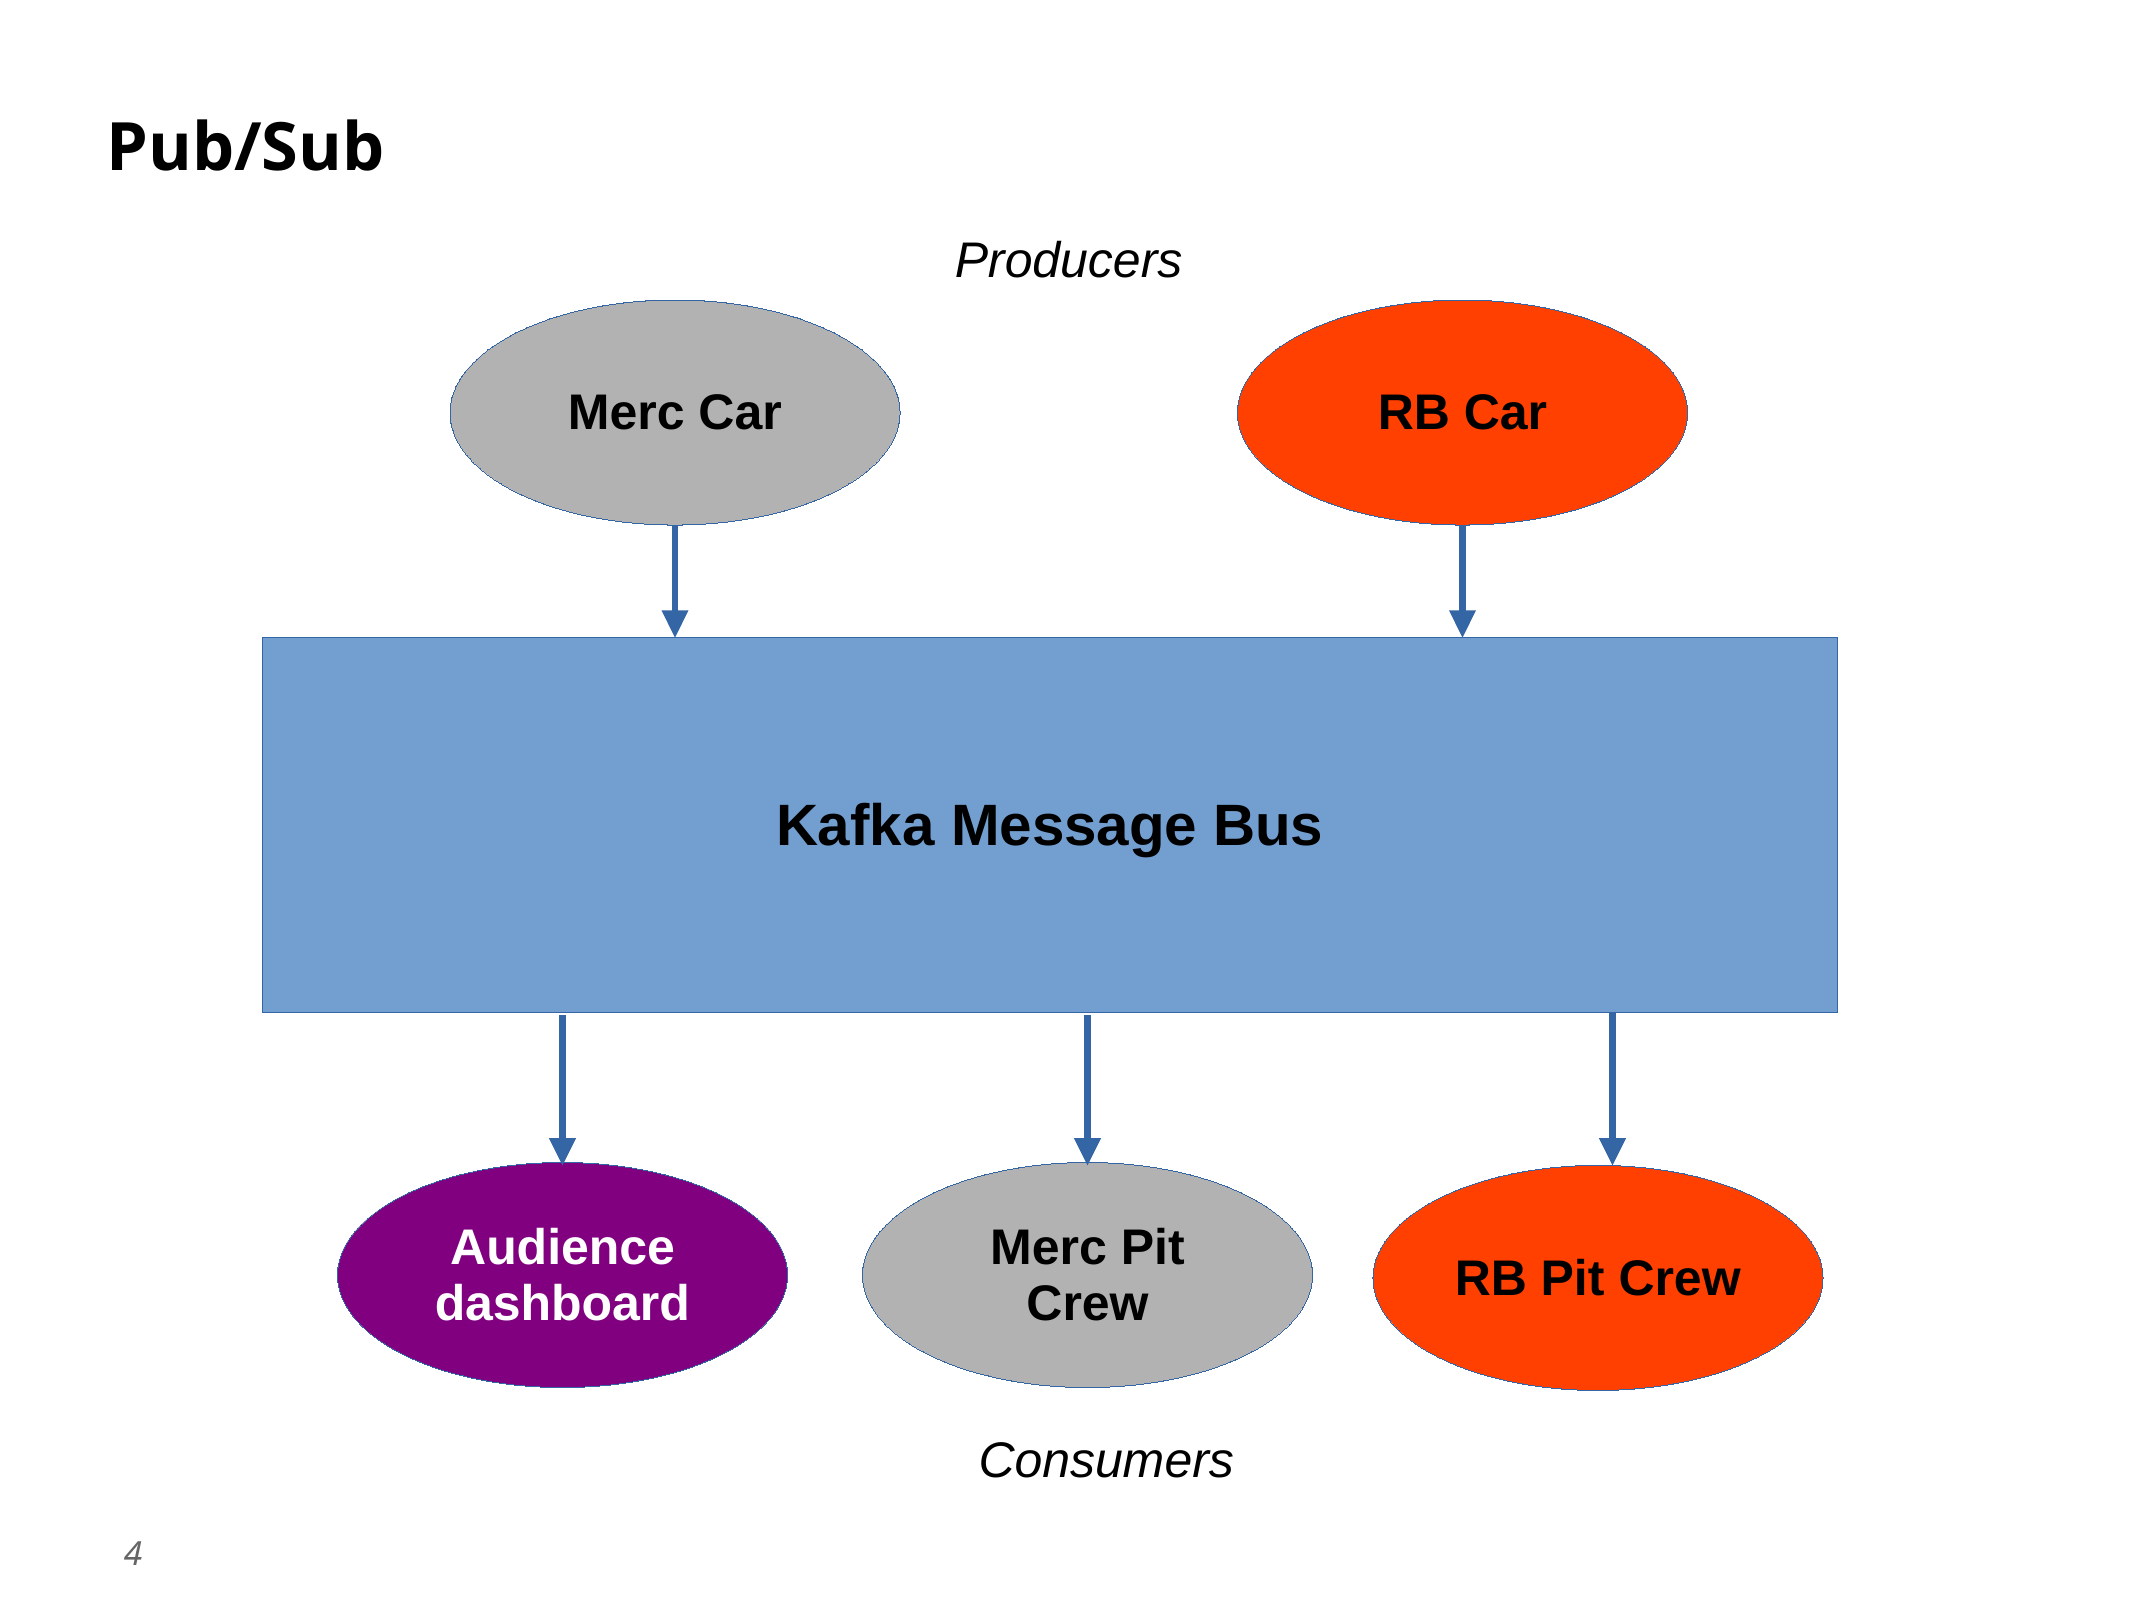

# Pub/Sub
Producers
Merc Car
RB Car
Kafka Message Bus
Audience dashboard
Merc Pit Crew
RB Pit Crew
Consumers